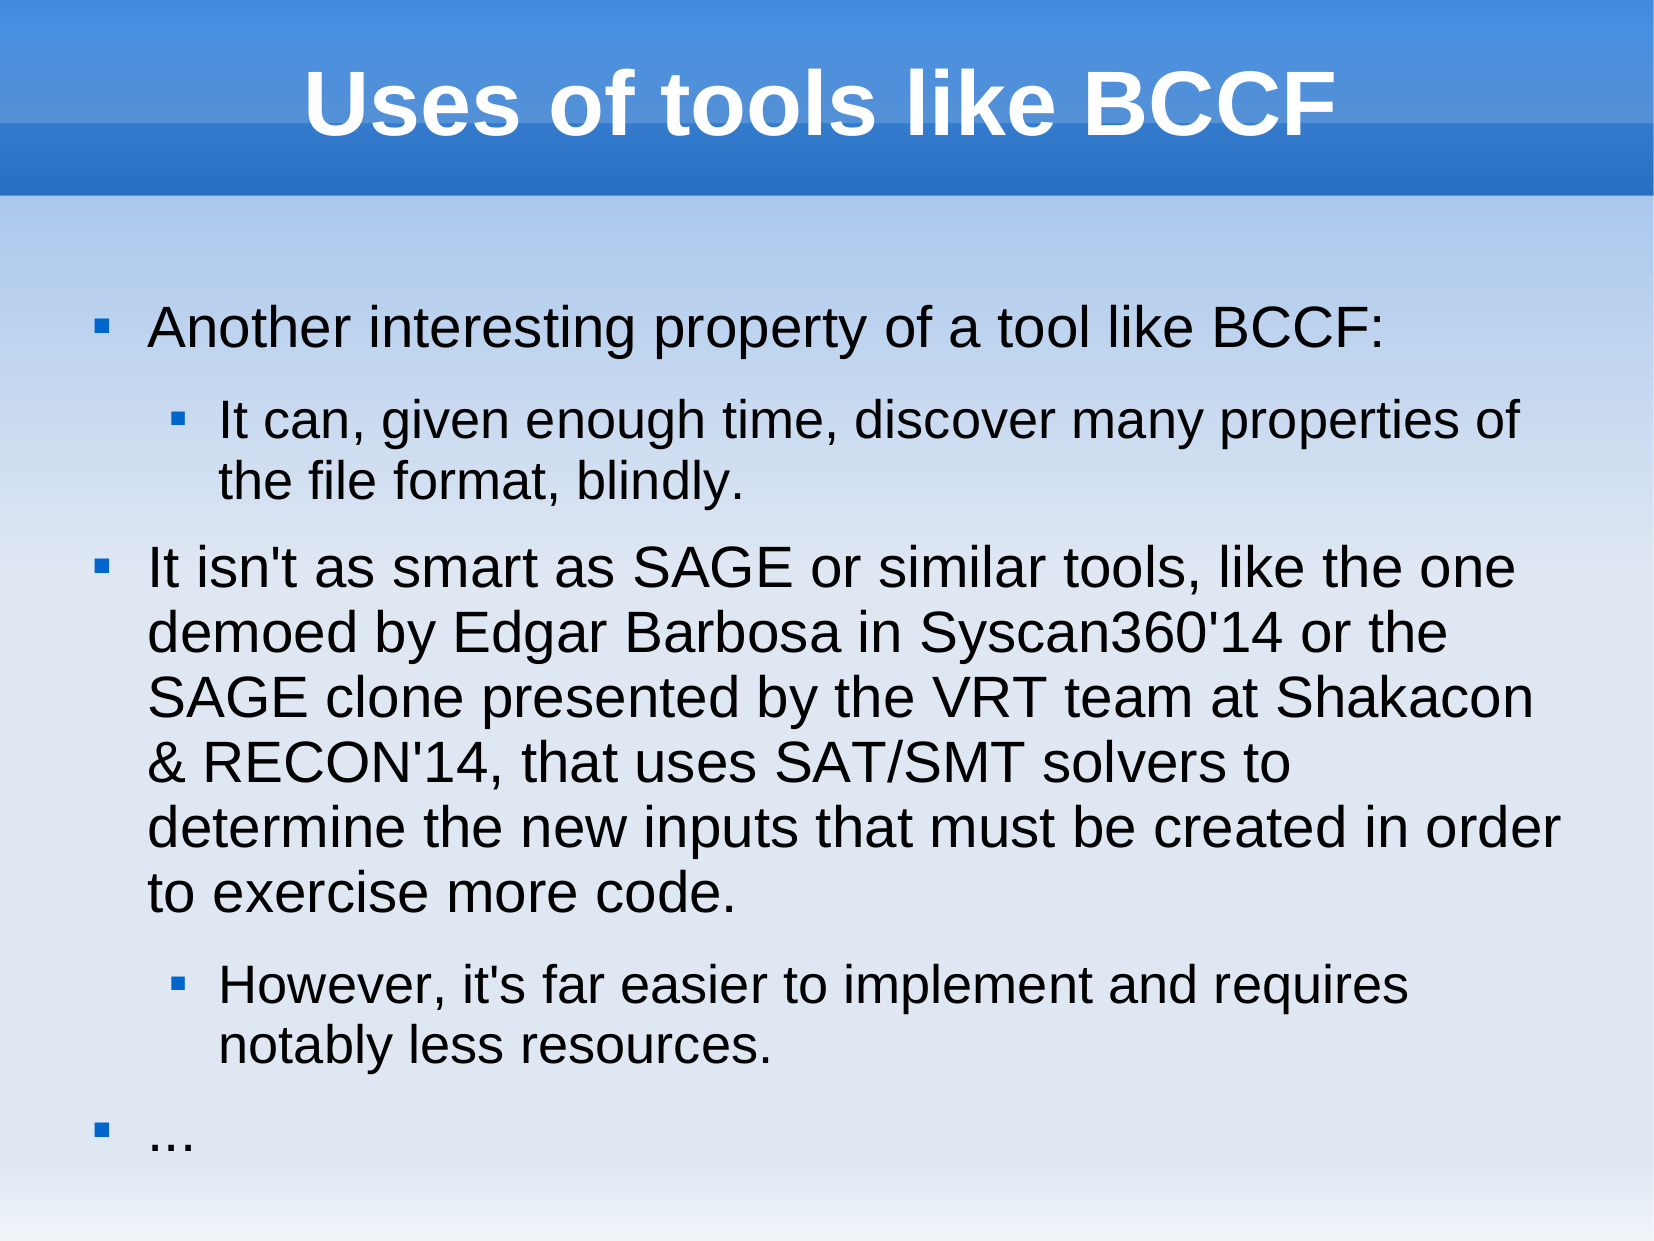

# Uses of tools like BCCF
Another interesting property of a tool like BCCF:
It can, given enough time, discover many properties of the file format, blindly.
It isn't as smart as SAGE or similar tools, like the one demoed by Edgar Barbosa in Syscan360'14 or the SAGE clone presented by the VRT team at Shakacon & RECON'14, that uses SAT/SMT solvers to determine the new inputs that must be created in order to exercise more code.
However, it's far easier to implement and requires notably less resources.
...